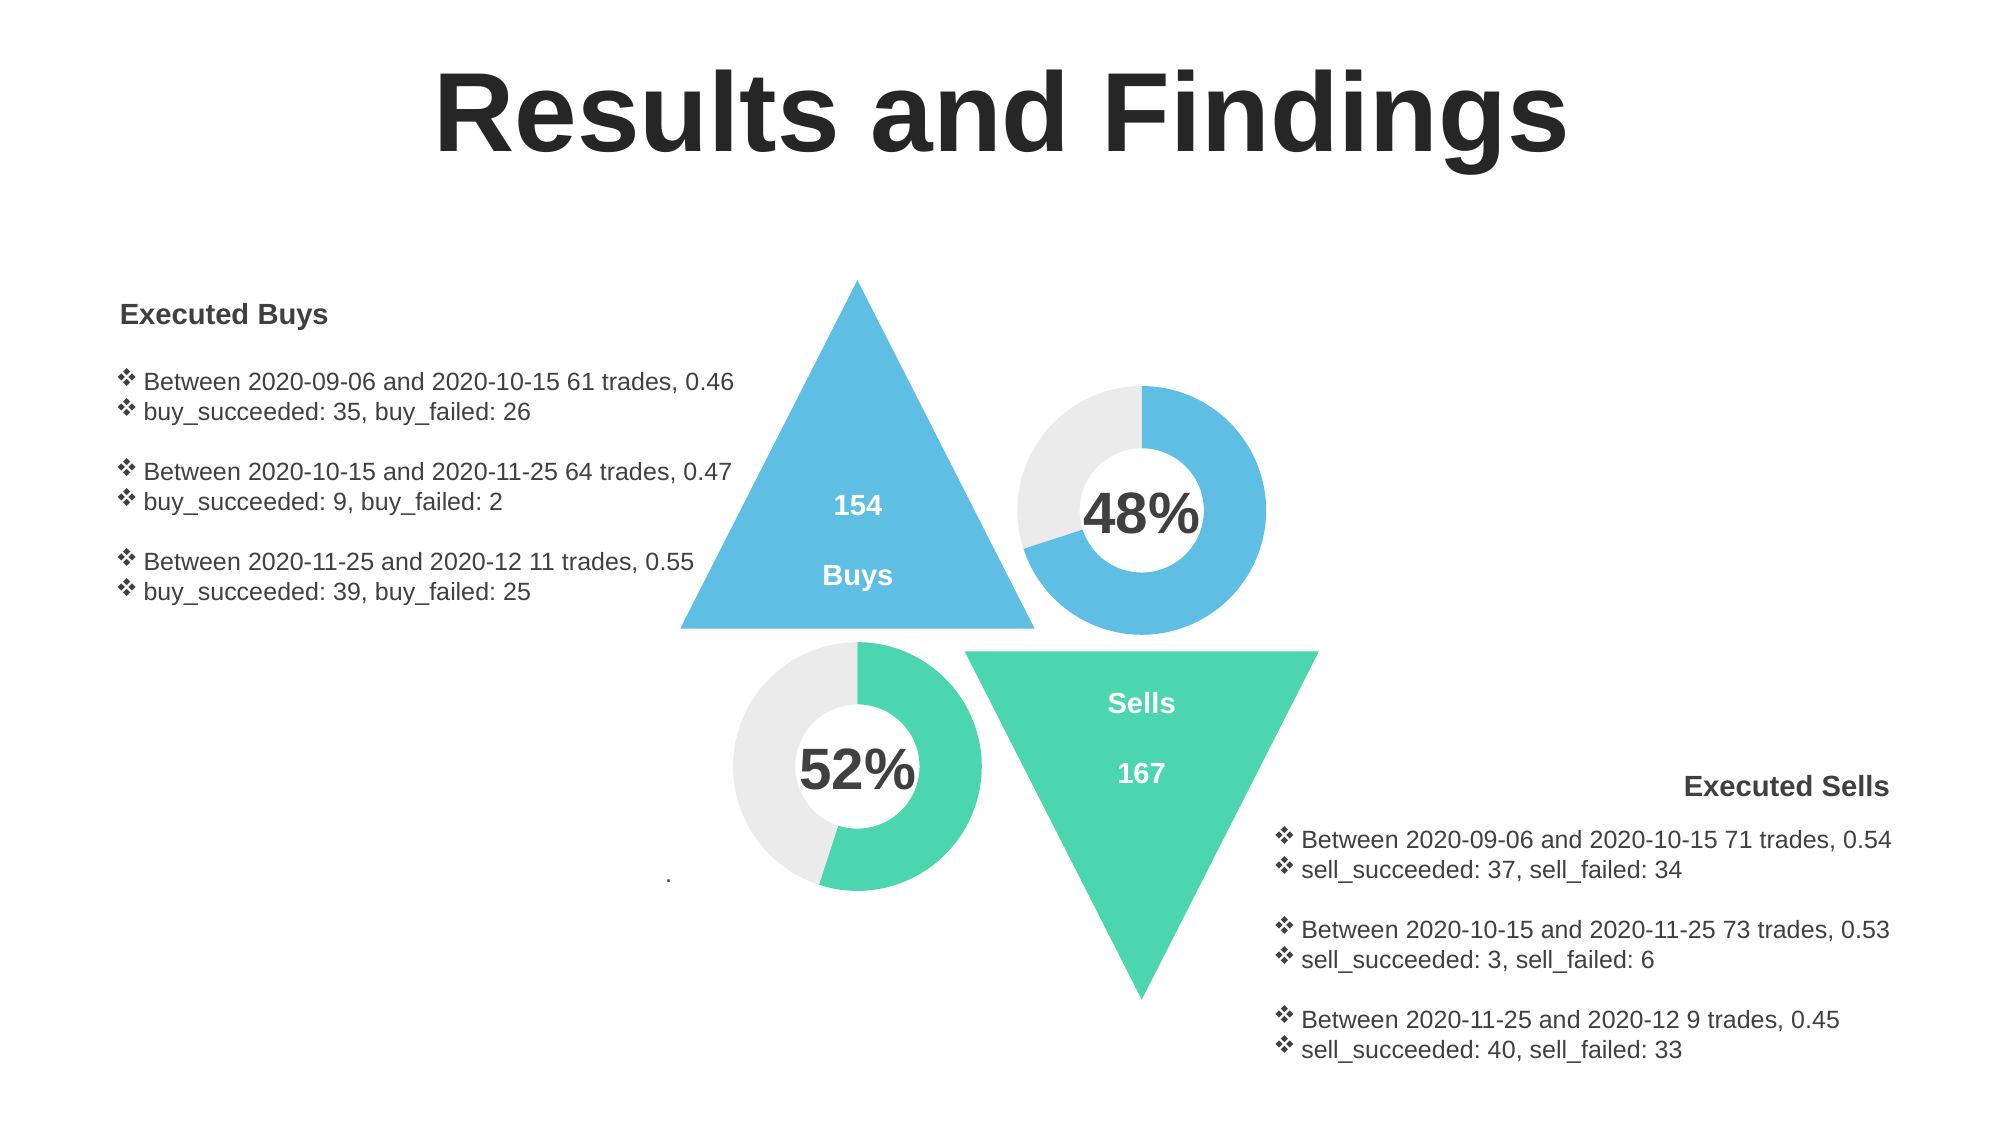

# Results and Findings
Executed Buys
### Chart
| Category | Sales |
|---|---|
| 1st Qtr | 70.0 |
| 2nd Qtr | 30.0 |Between 2020-09-06 and 2020-10-15 61 trades, 0.46
buy_succeeded: 35, buy_failed: 26
Between 2020-10-15 and 2020-11-25 64 trades, 0.47
buy_succeeded: 9, buy_failed: 2
Between 2020-11-25 and 2020-12 11 trades, 0.55
buy_succeeded: 39, buy_failed: 25
48%
154
Buys
### Chart
| Category | Sales |
|---|---|
| 1st Qtr | 55.0 |
| 2nd Qtr | 45.0 |
Sells
167
52%
Executed Sells
Between 2020-09-06 and 2020-10-15 71 trades, 0.54
sell_succeeded: 37, sell_failed: 34
Between 2020-10-15 and 2020-11-25 73 trades, 0.53
sell_succeeded: 3, sell_failed: 6
Between 2020-11-25 and 2020-12 9 trades, 0.45
sell_succeeded: 40, sell_failed: 33
.